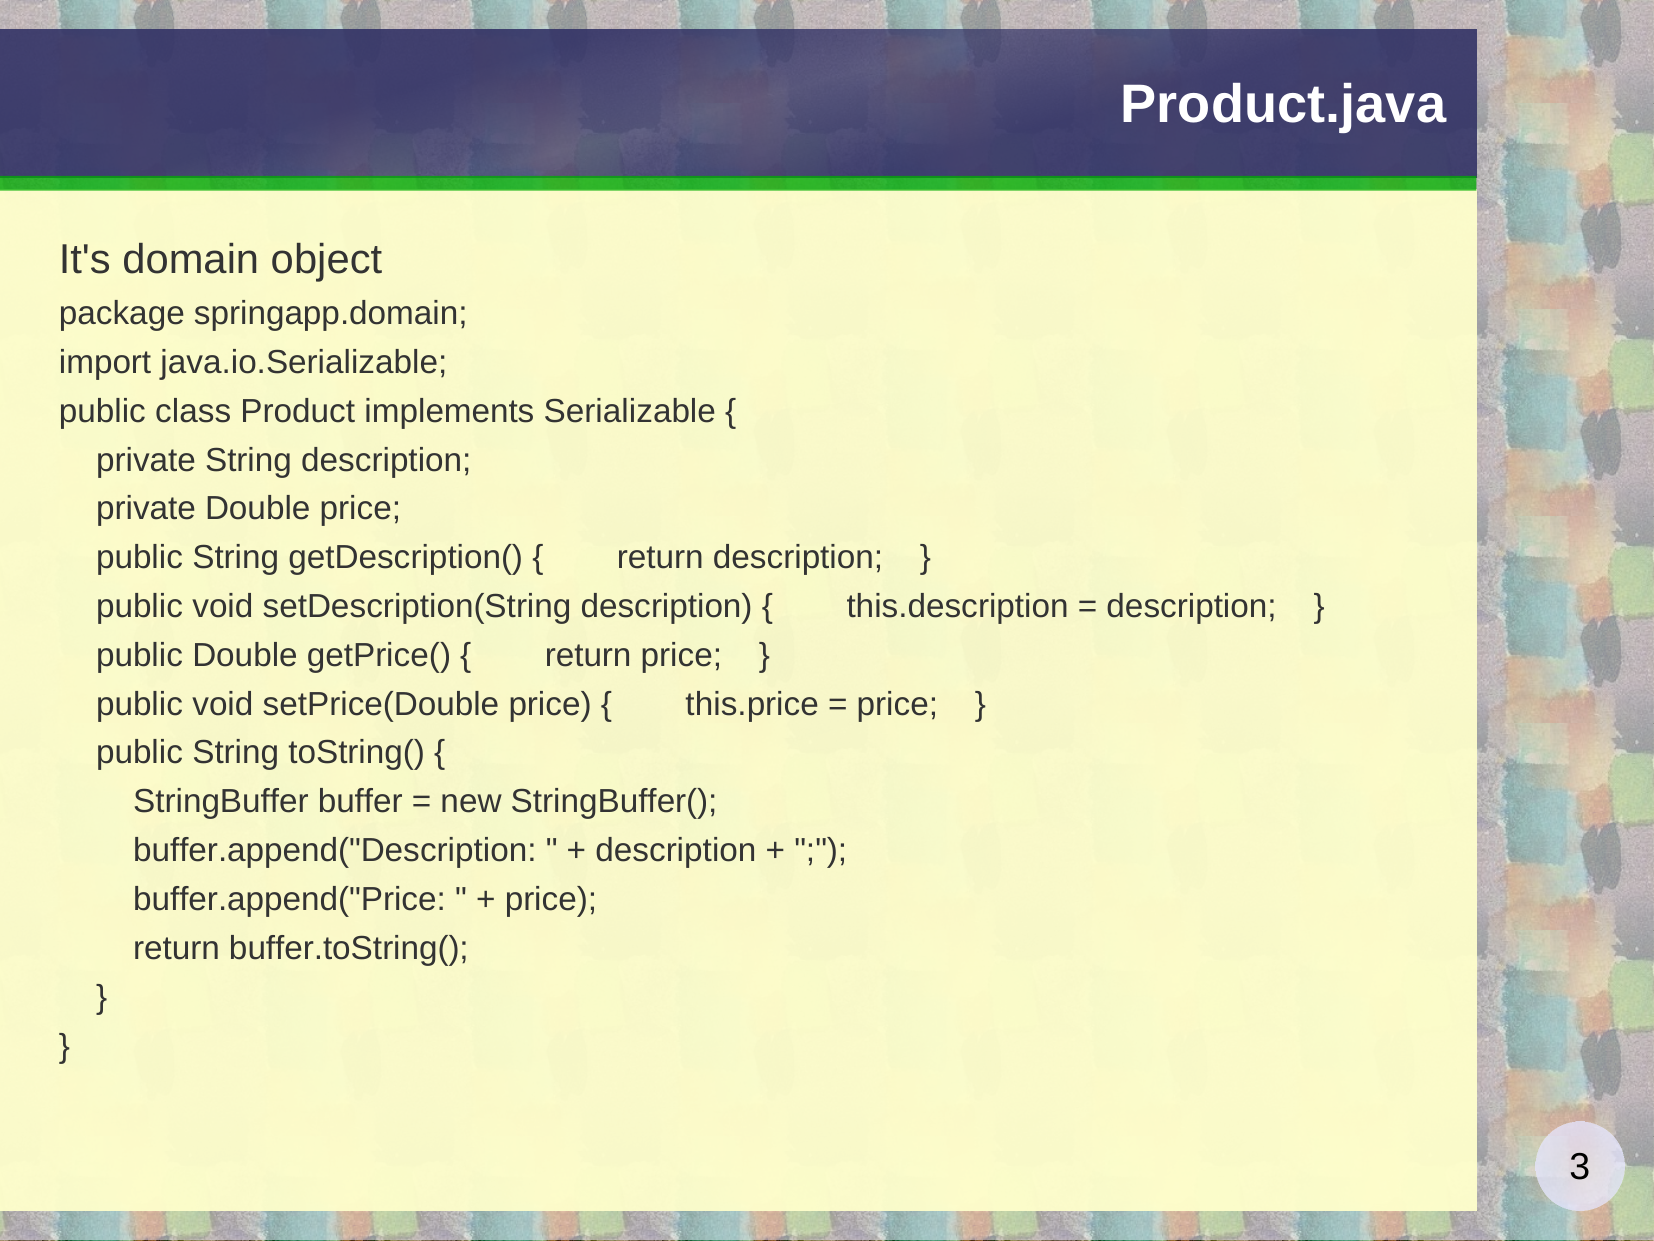

# Product.java
It's domain object
package springapp.domain;
import java.io.Serializable;
public class Product implements Serializable {
 private String description;
 private Double price;
 public String getDescription() { return description; }
 public void setDescription(String description) { this.description = description; }
 public Double getPrice() { return price; }
 public void setPrice(Double price) { this.price = price; }
 public String toString() {
 StringBuffer buffer = new StringBuffer();
 buffer.append("Description: " + description + ";");
 buffer.append("Price: " + price);
 return buffer.toString();
 }
}